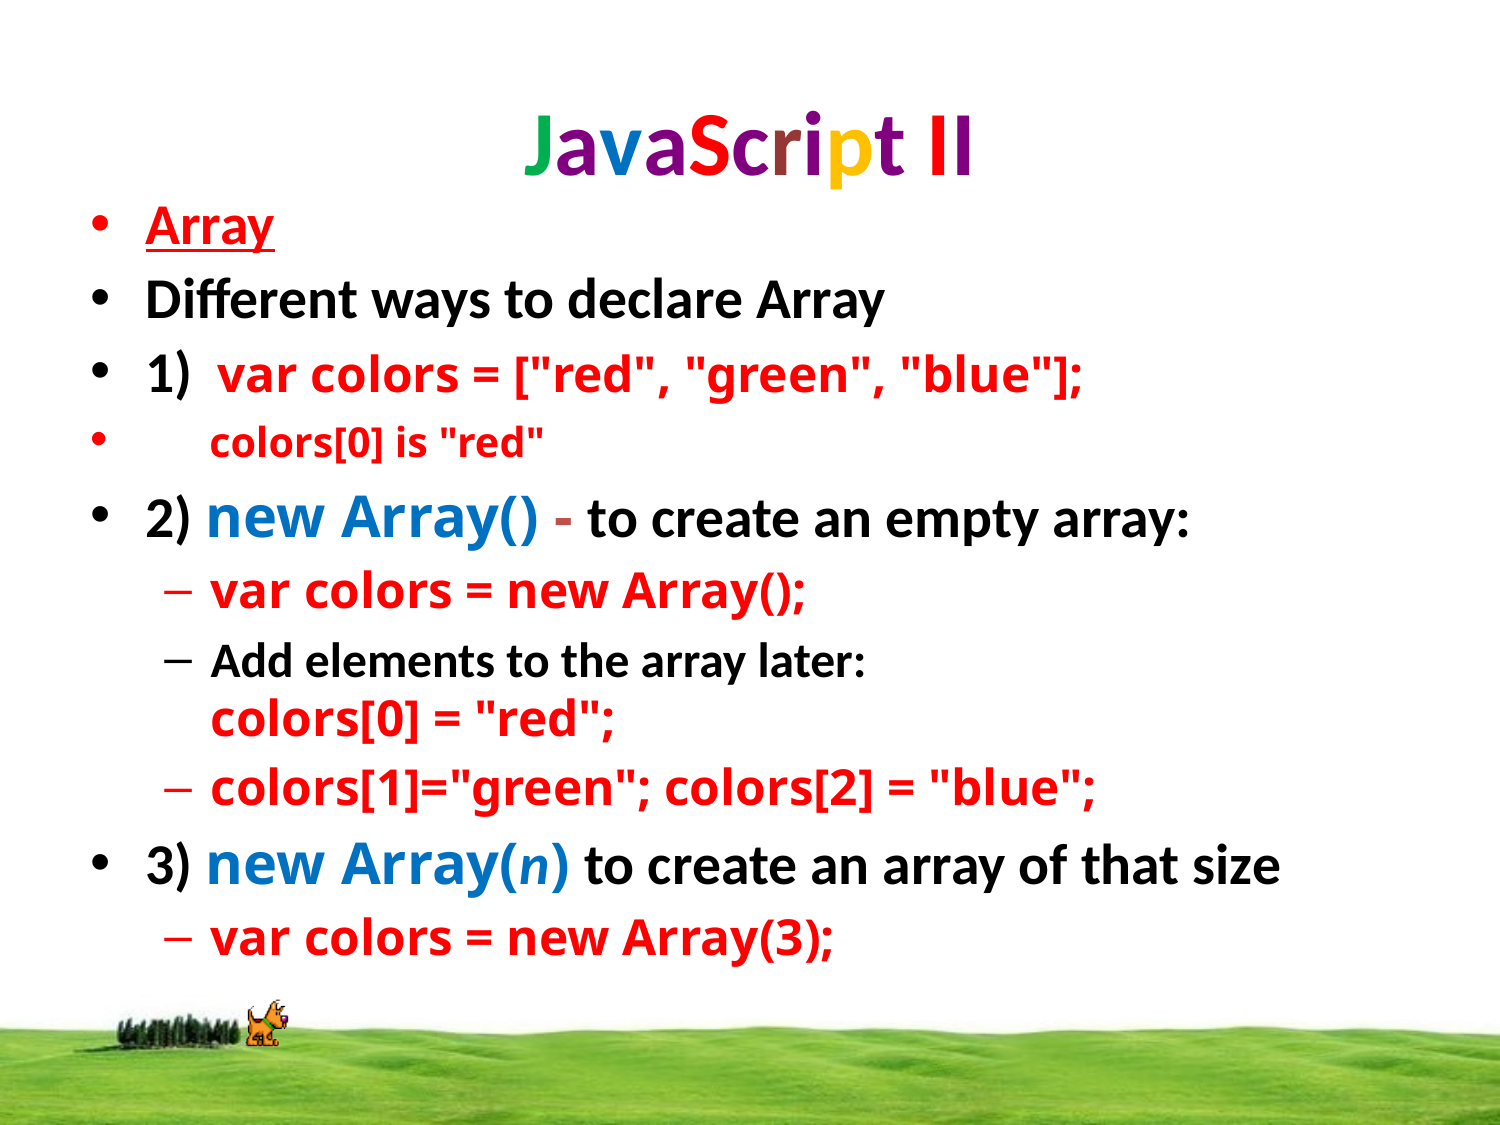

# JavaScript II
Array
Different ways to declare Array
1) var colors = ["red", "green", "blue"];
 colors[0] is "red"
2) new Array() - to create an empty array:
var colors = new Array();
Add elements to the array later:
colors[0] = "red";
colors[1]="green"; colors[2] = "blue";
3) new Array(n) to create an array of that size
var colors = new Array(3);